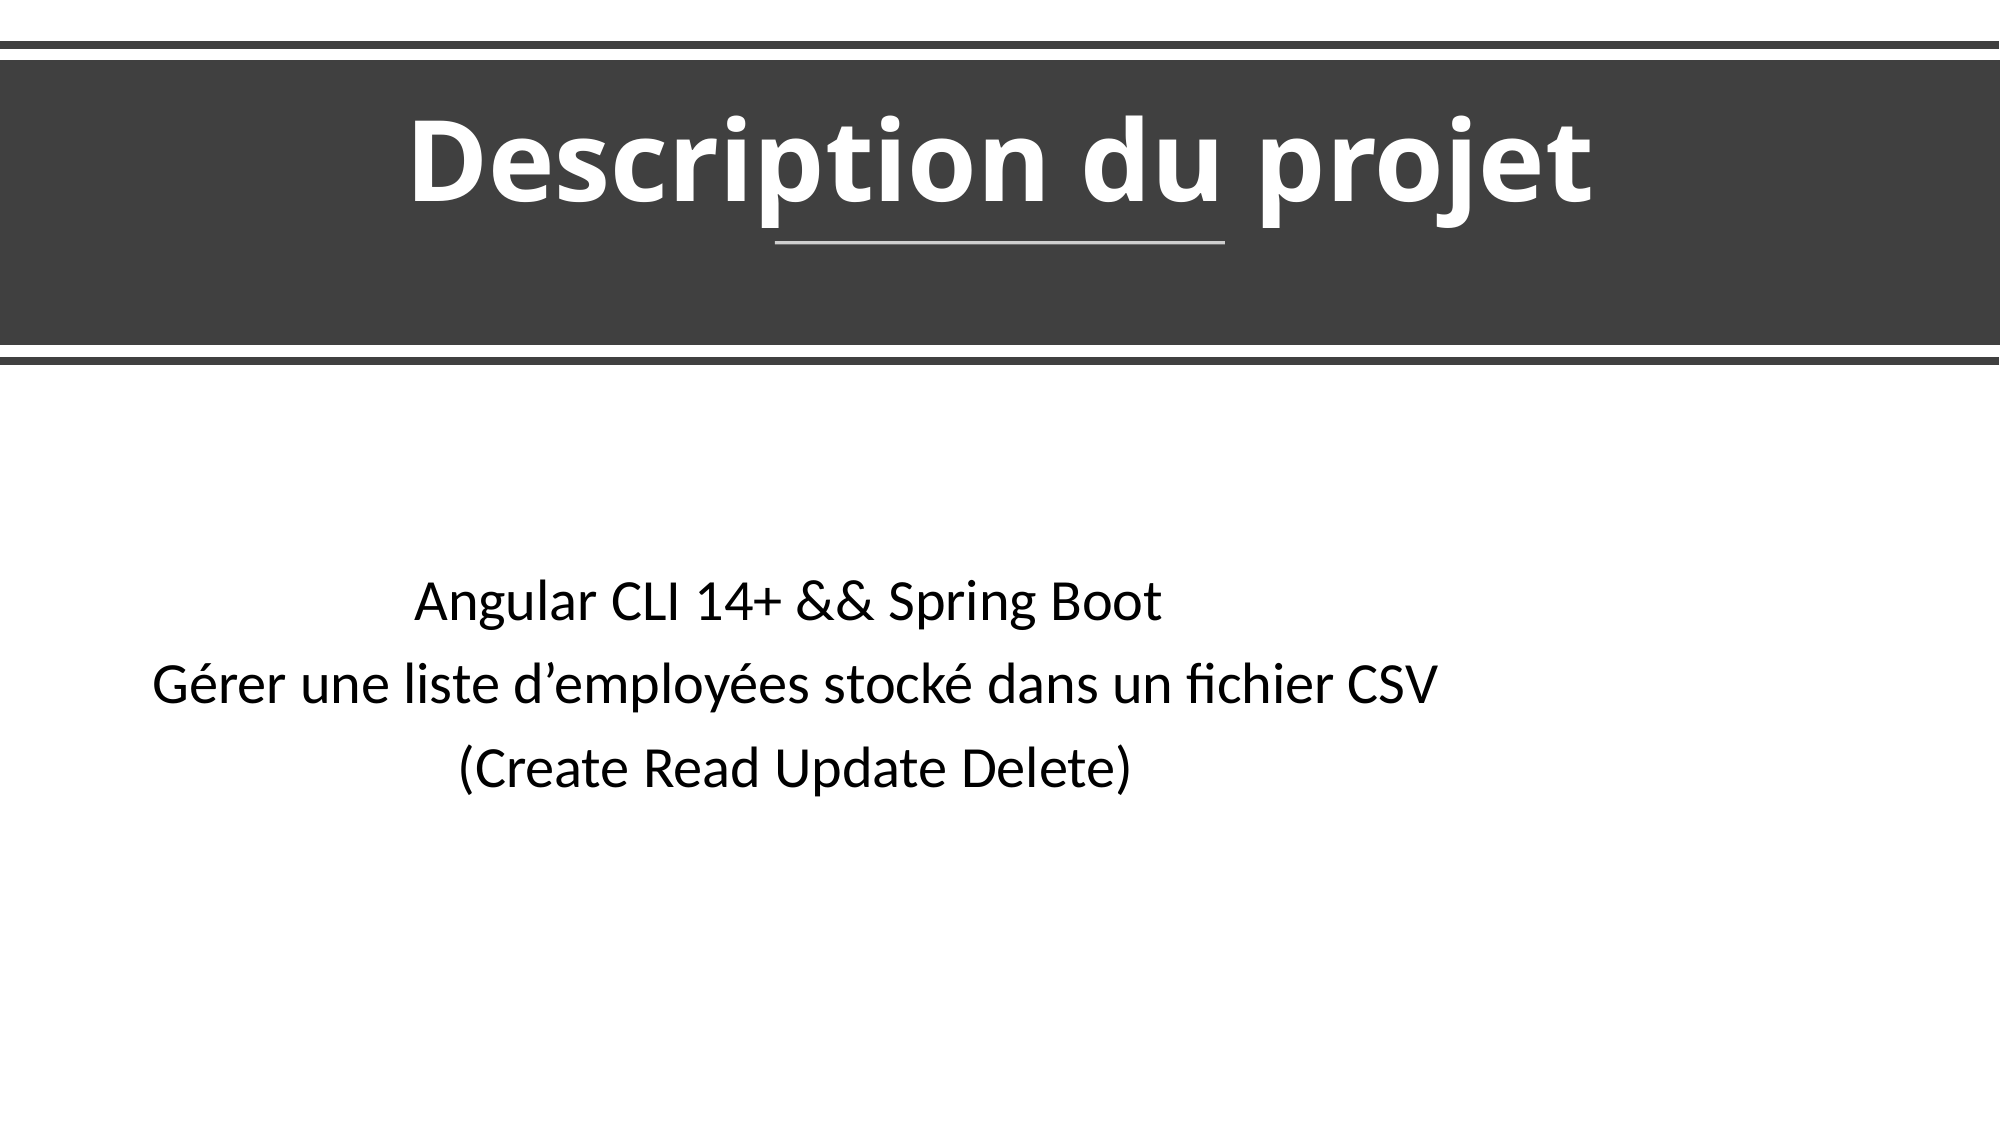

# Description du projet
Angular CLI 14+ && Spring Boot
Gérer une liste d’employées stocké dans un fichier CSV
(Create Read Update Delete)